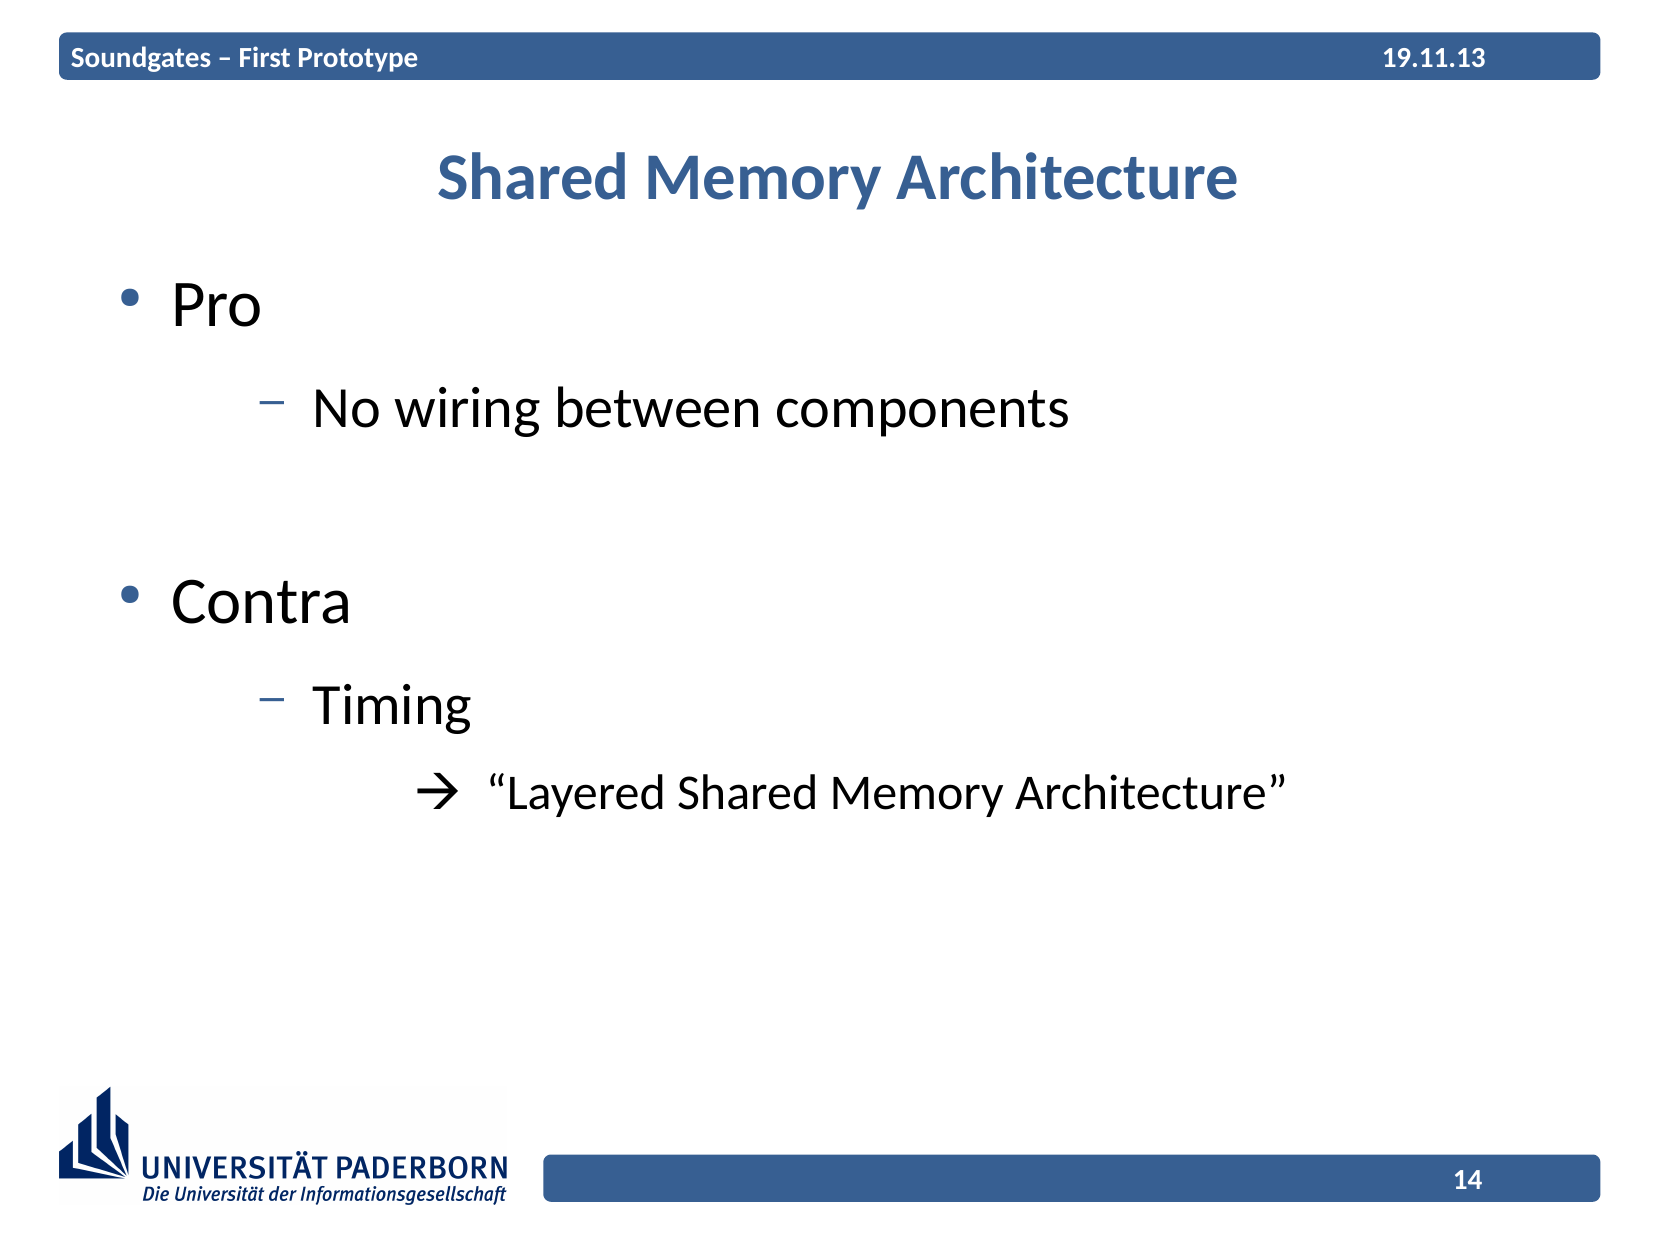

Soundgates – First Prototype
19.11.13
# Shared Memory Architecture
Pro
No wiring between components
Contra
Timing
 “Layered Shared Memory Architecture”